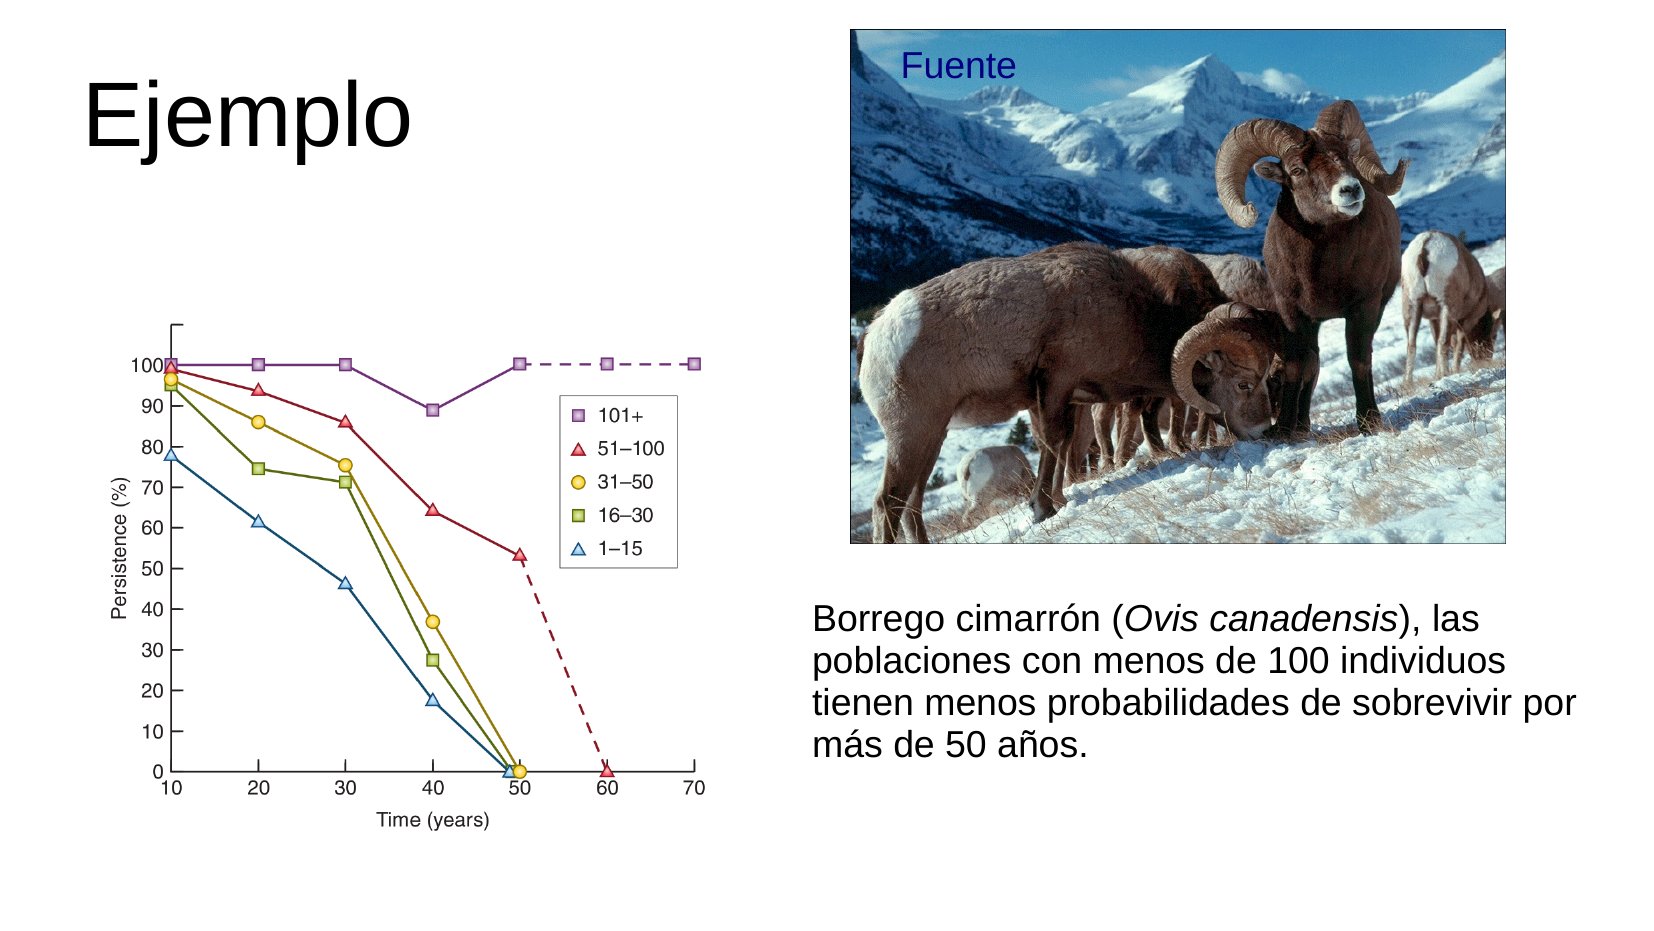

# Ejemplo
Fuente
Borrego cimarrón (Ovis canadensis), las poblaciones con menos de 100 individuos tienen menos probabilidades de sobrevivir por más de 50 años.